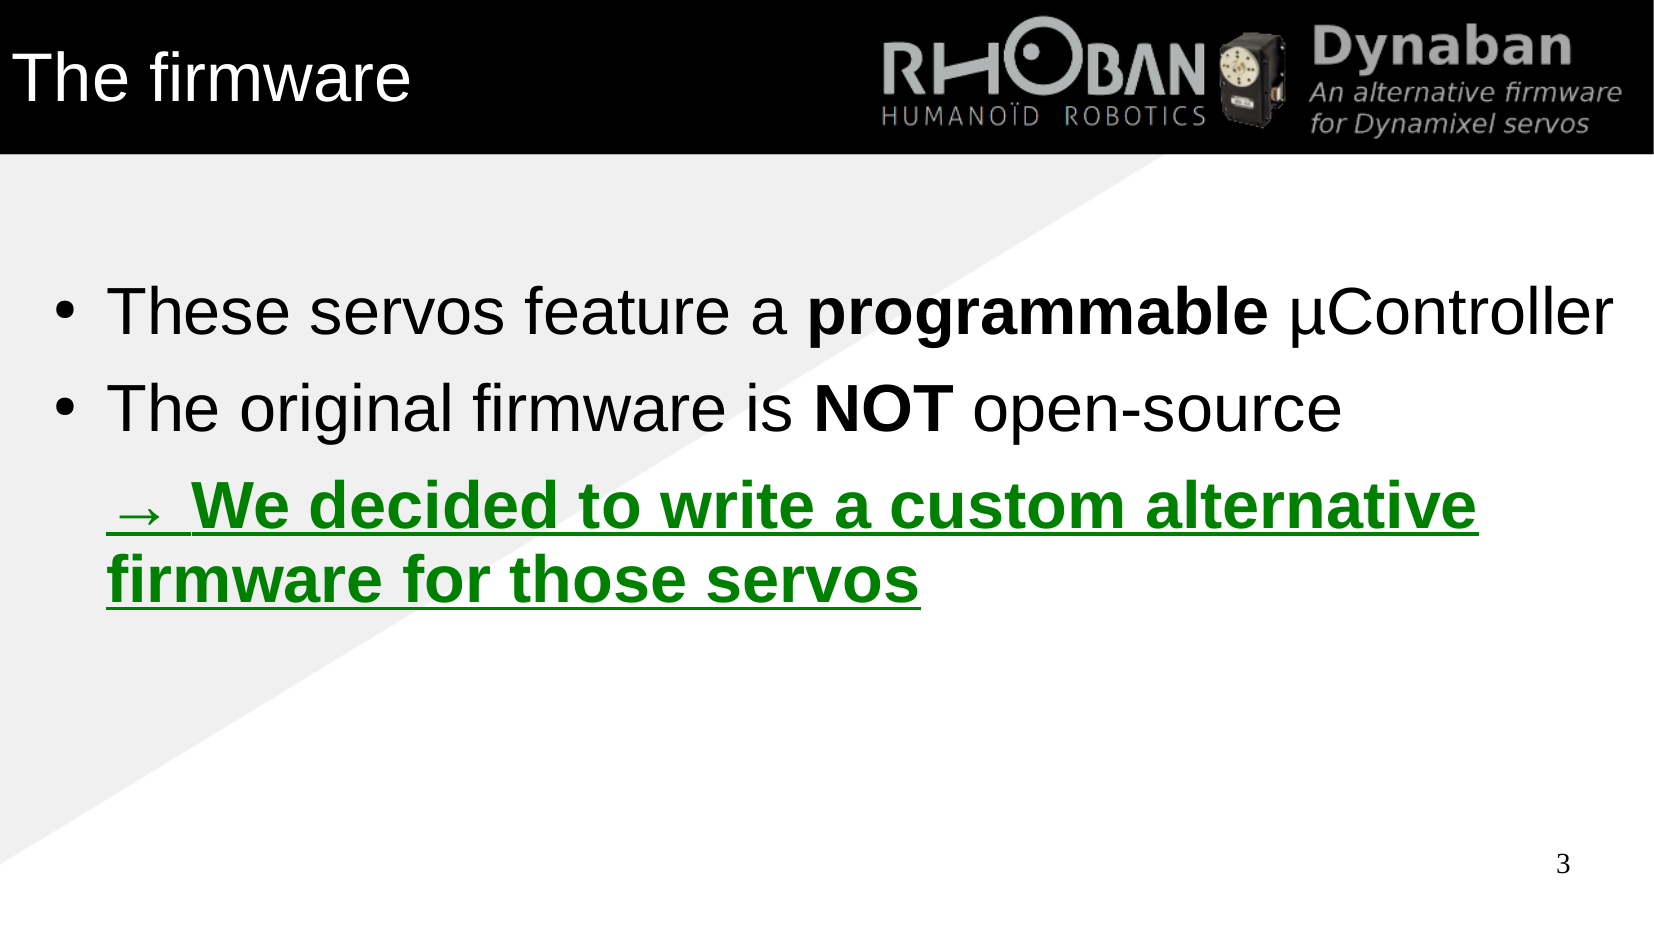

# The firmware
These servos feature a programmable µController
The original firmware is NOT open-source
→ We decided to write a custom alternative firmware for those servos
3